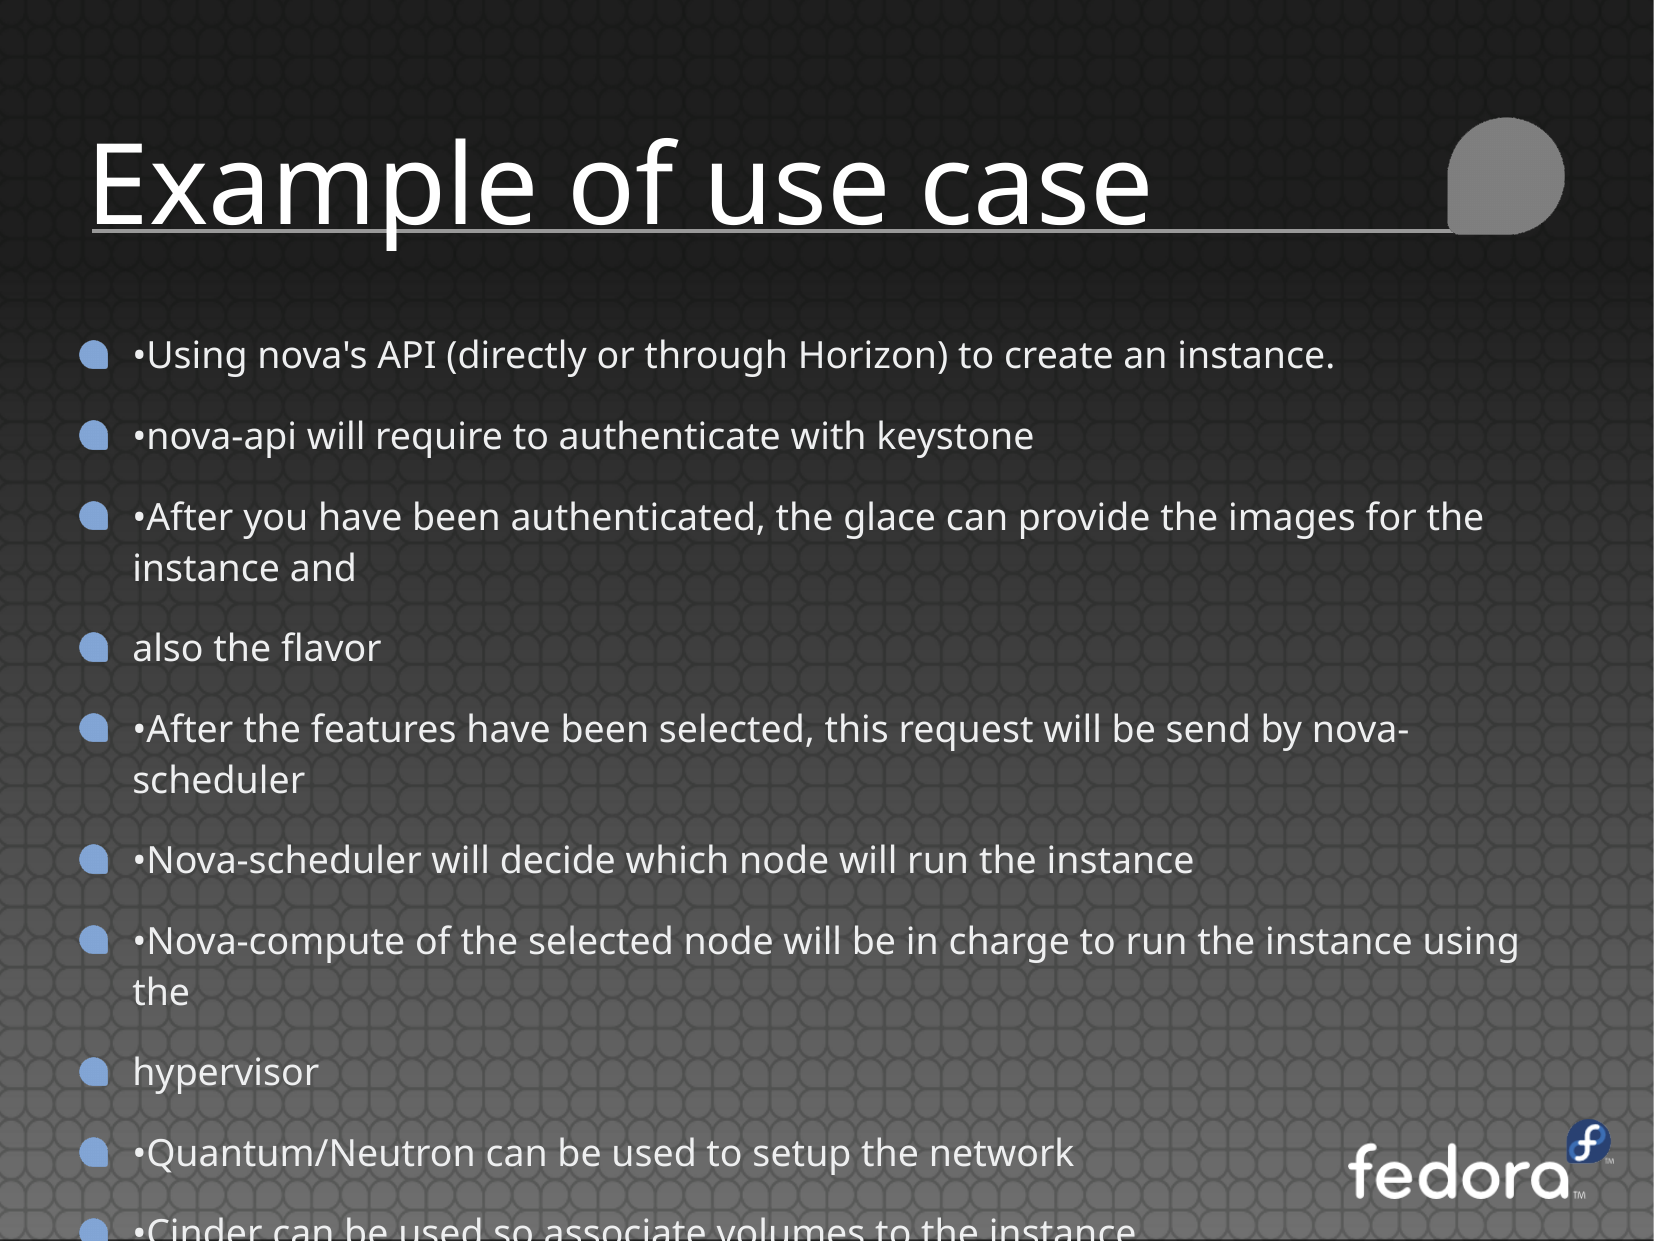

# Example of use case
•Using nova's API (directly or through Horizon) to create an instance.
•nova-api will require to authenticate with keystone
•After you have been authenticated, the glace can provide the images for the instance and
also the flavor
•After the features have been selected, this request will be send by nova-scheduler
•Nova-scheduler will decide which node will run the instance
•Nova-compute of the selected node will be in charge to run the instance using the
hypervisor
•Quantum/Neutron can be used to setup the network
•Cinder can be used so associate volumes to the instance